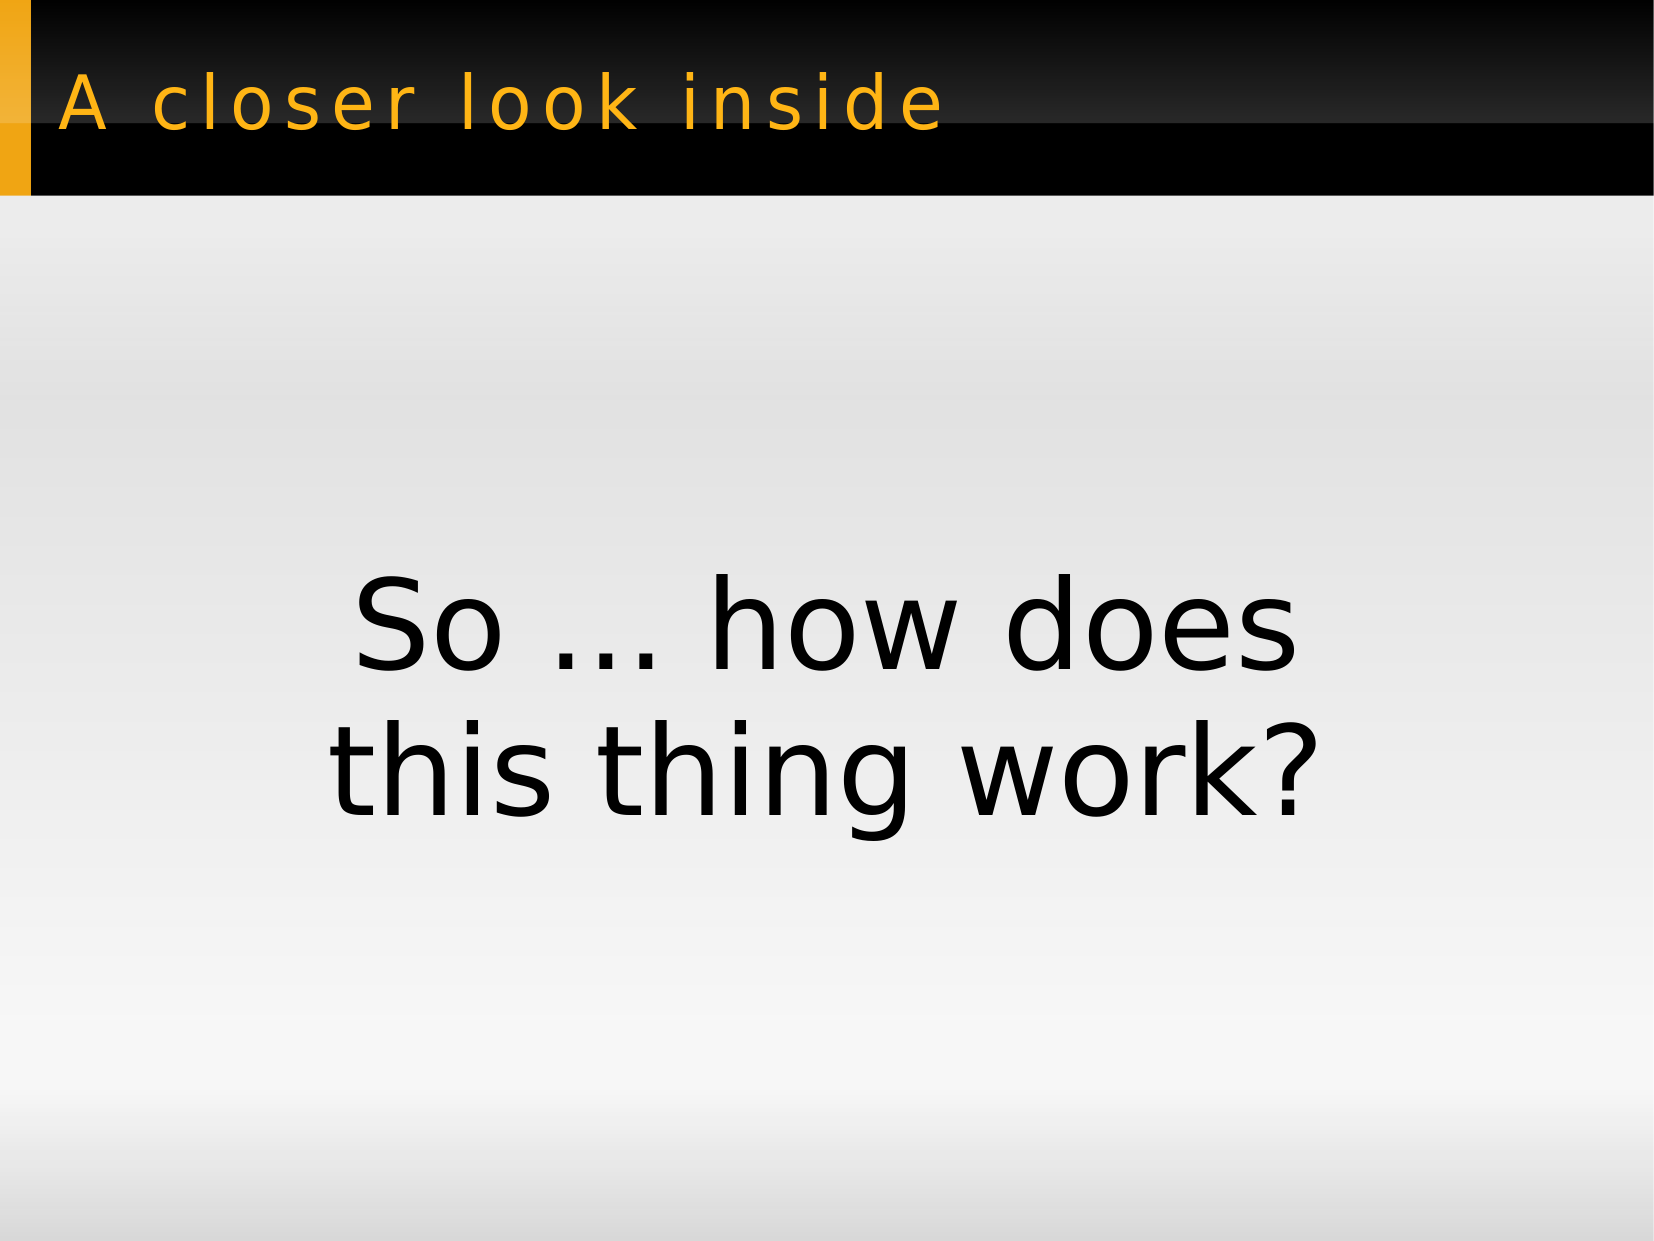

# A closer look inside
So ... how does
this thing work?